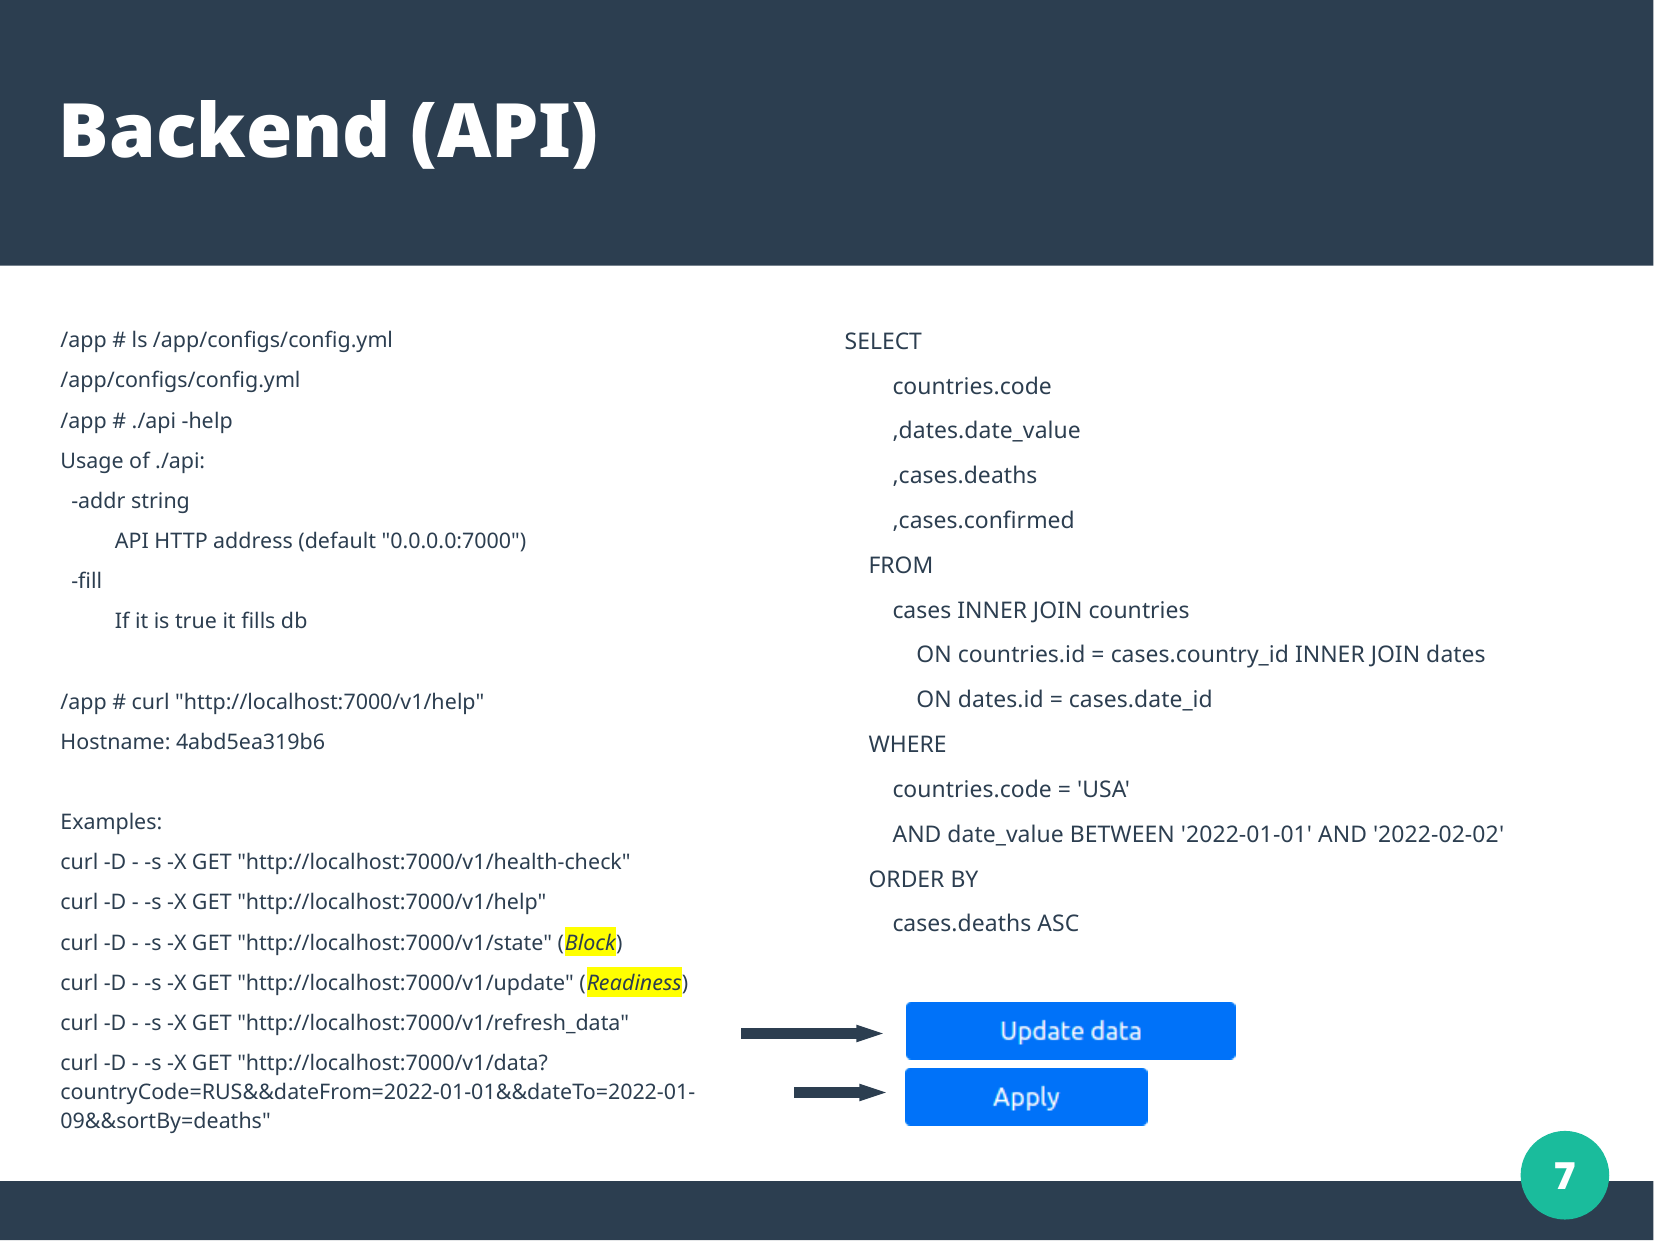

# Backend (API)
/app # ls /app/configs/config.yml
/app/configs/config.yml
/app # ./api -help
Usage of ./api:
 -addr string
 	API HTTP address (default "0.0.0.0:7000")
 -fill
 	If it is true it fills db
/app # curl "http://localhost:7000/v1/help"
Hostname: 4abd5ea319b6
Examples:
curl -D - -s -X GET "http://localhost:7000/v1/health-check"
curl -D - -s -X GET "http://localhost:7000/v1/help"
curl -D - -s -X GET "http://localhost:7000/v1/state" (Block)
curl -D - -s -X GET "http://localhost:7000/v1/update" (Readiness)
curl -D - -s -X GET "http://localhost:7000/v1/refresh_data"
curl -D - -s -X GET "http://localhost:7000/v1/data?countryCode=RUS&&dateFrom=2022-01-01&&dateTo=2022-01-09&&sortBy=deaths"
SELECT
 countries.code
 ,dates.date_value
 ,cases.deaths
 ,cases.confirmed
 FROM
 cases INNER JOIN countries
 ON countries.id = cases.country_id INNER JOIN dates
 ON dates.id = cases.date_id
 WHERE
 countries.code = 'USA'
 AND date_value BETWEEN '2022-01-01' AND '2022-02-02'
 ORDER BY
 cases.deaths ASC
7